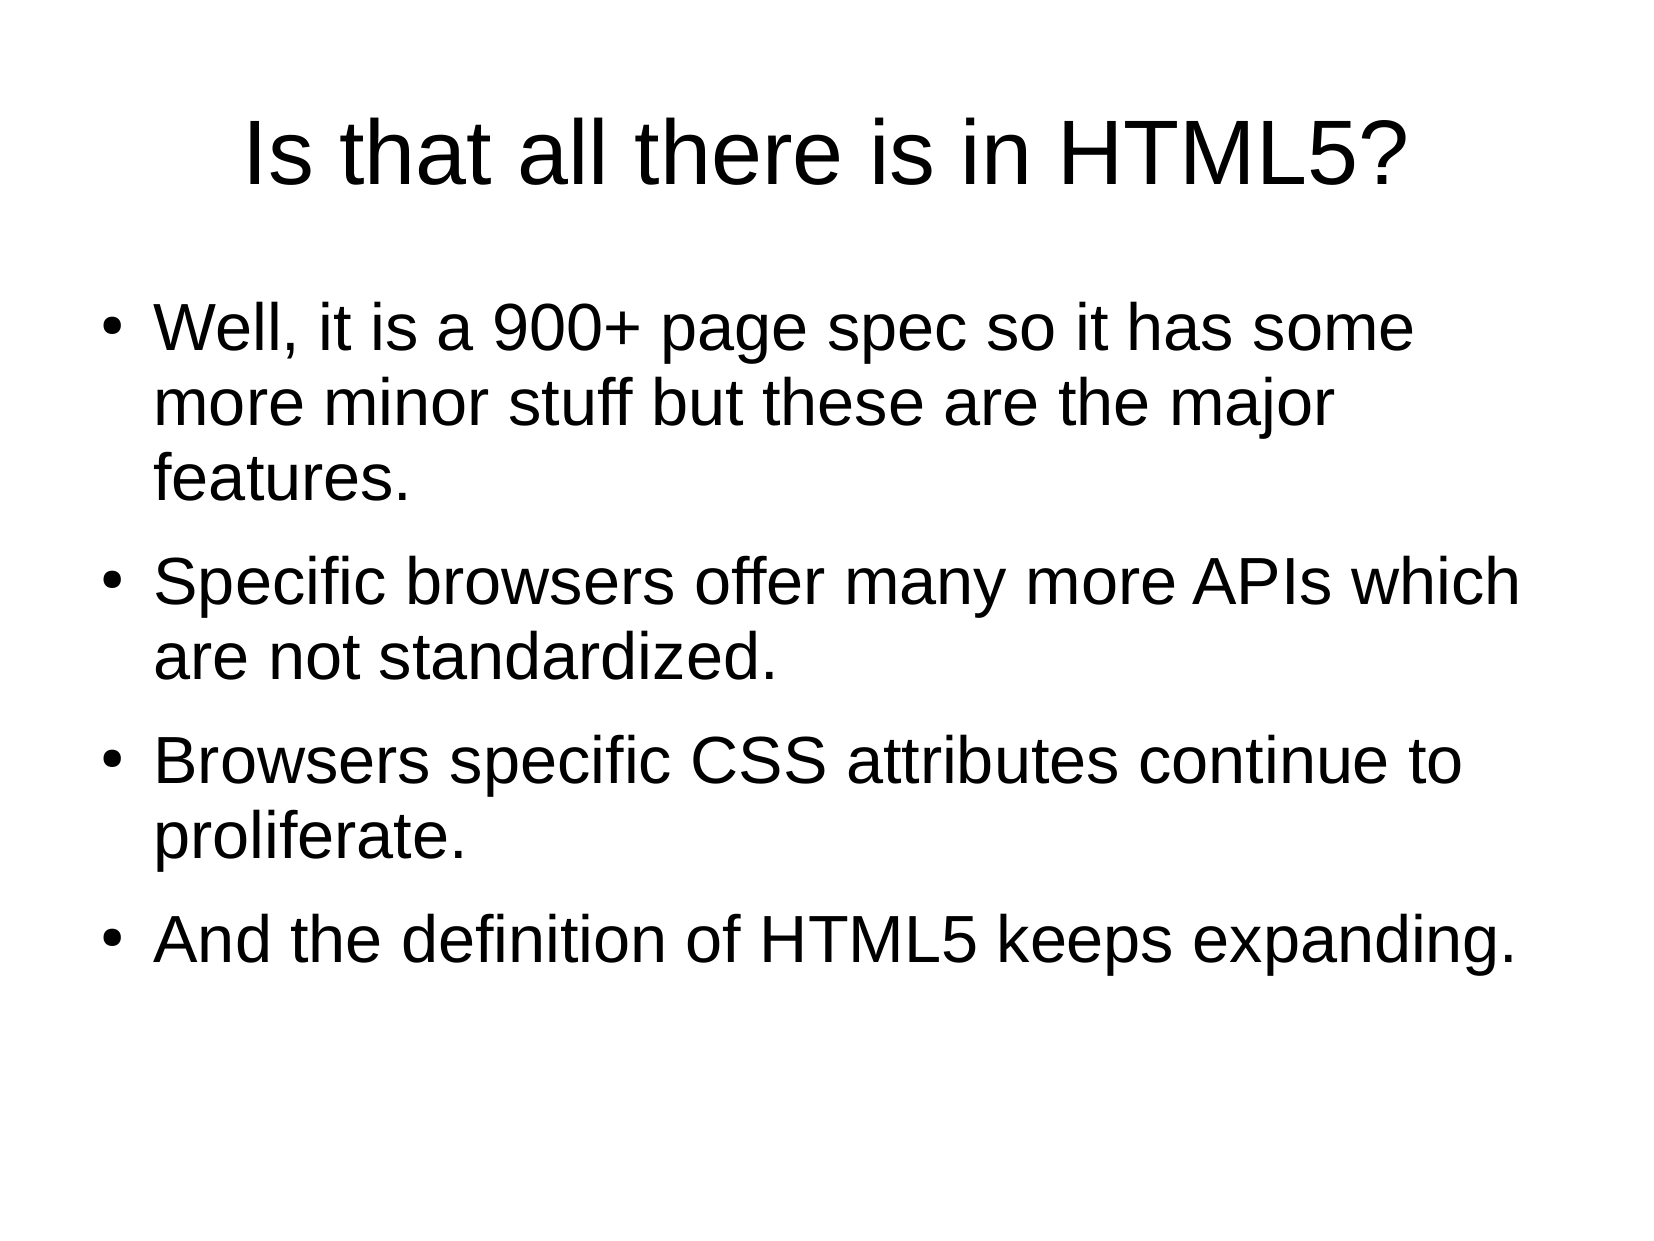

# Is that all there is in HTML5?
Well, it is a 900+ page spec so it has some more minor stuff but these are the major features.
Specific browsers offer many more APIs which are not standardized.
Browsers specific CSS attributes continue to proliferate.
And the definition of HTML5 keeps expanding.